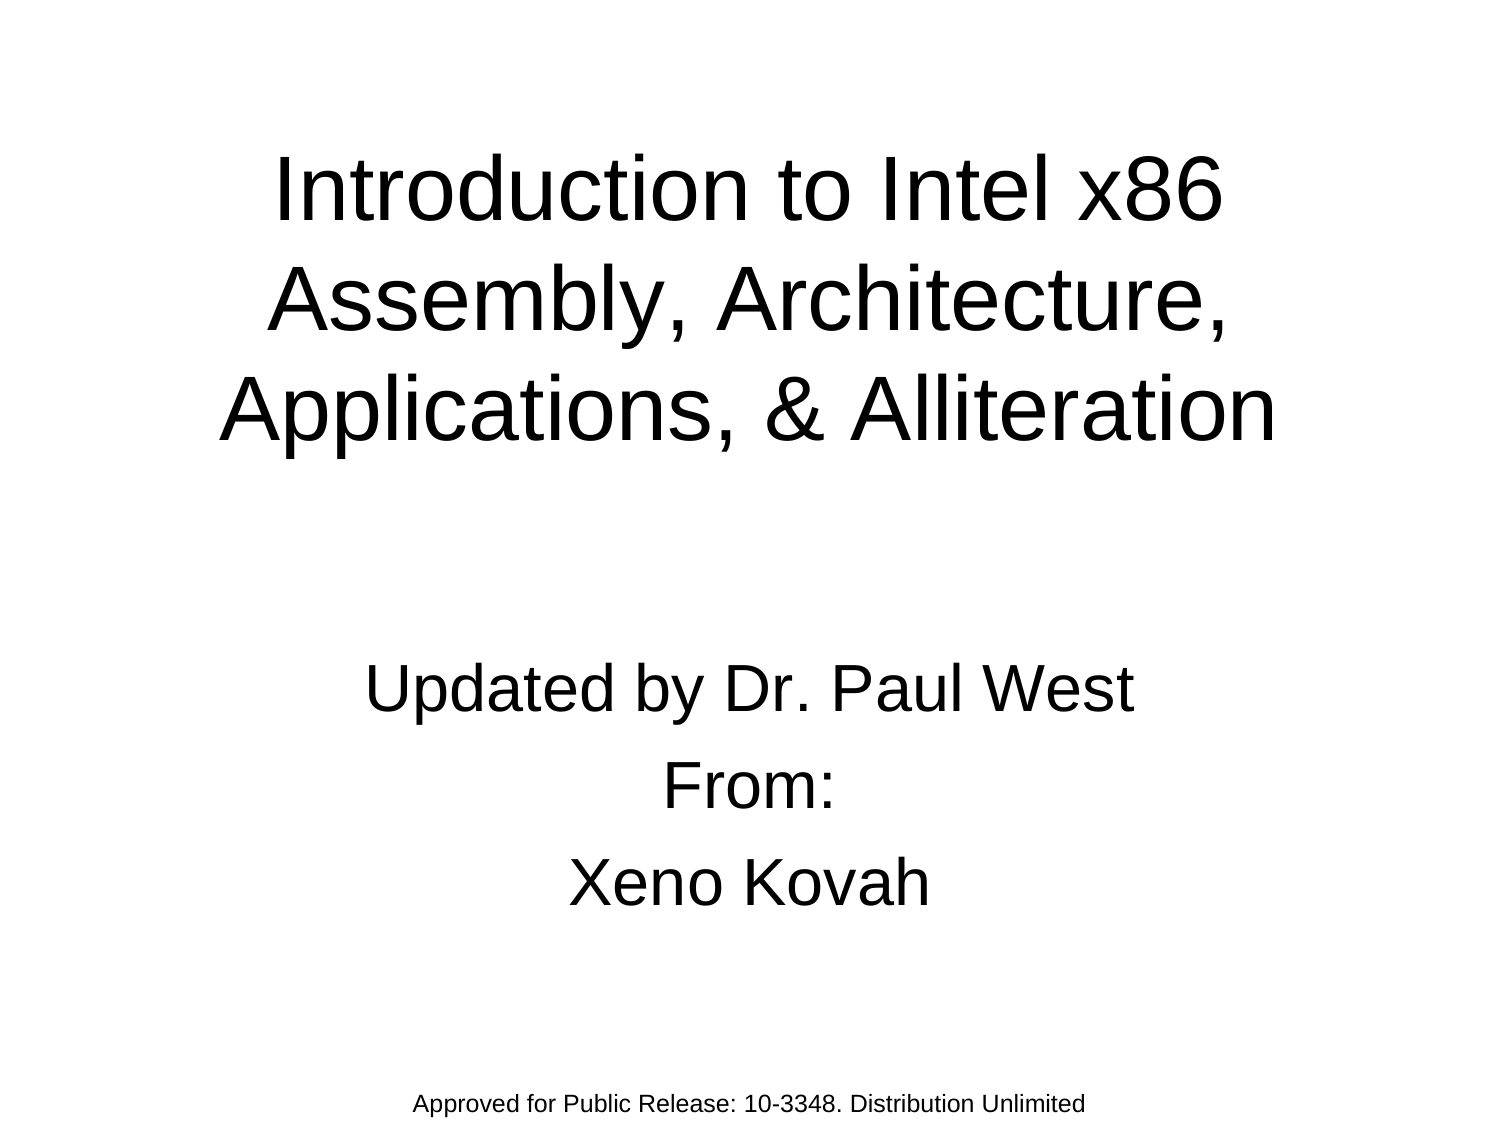

# Introduction to Intel x86 Assembly, Architecture, Applications, & Alliteration
Updated by Dr. Paul West
From:
Xeno Kovah
Approved for Public Release: 10-3348. Distribution Unlimited